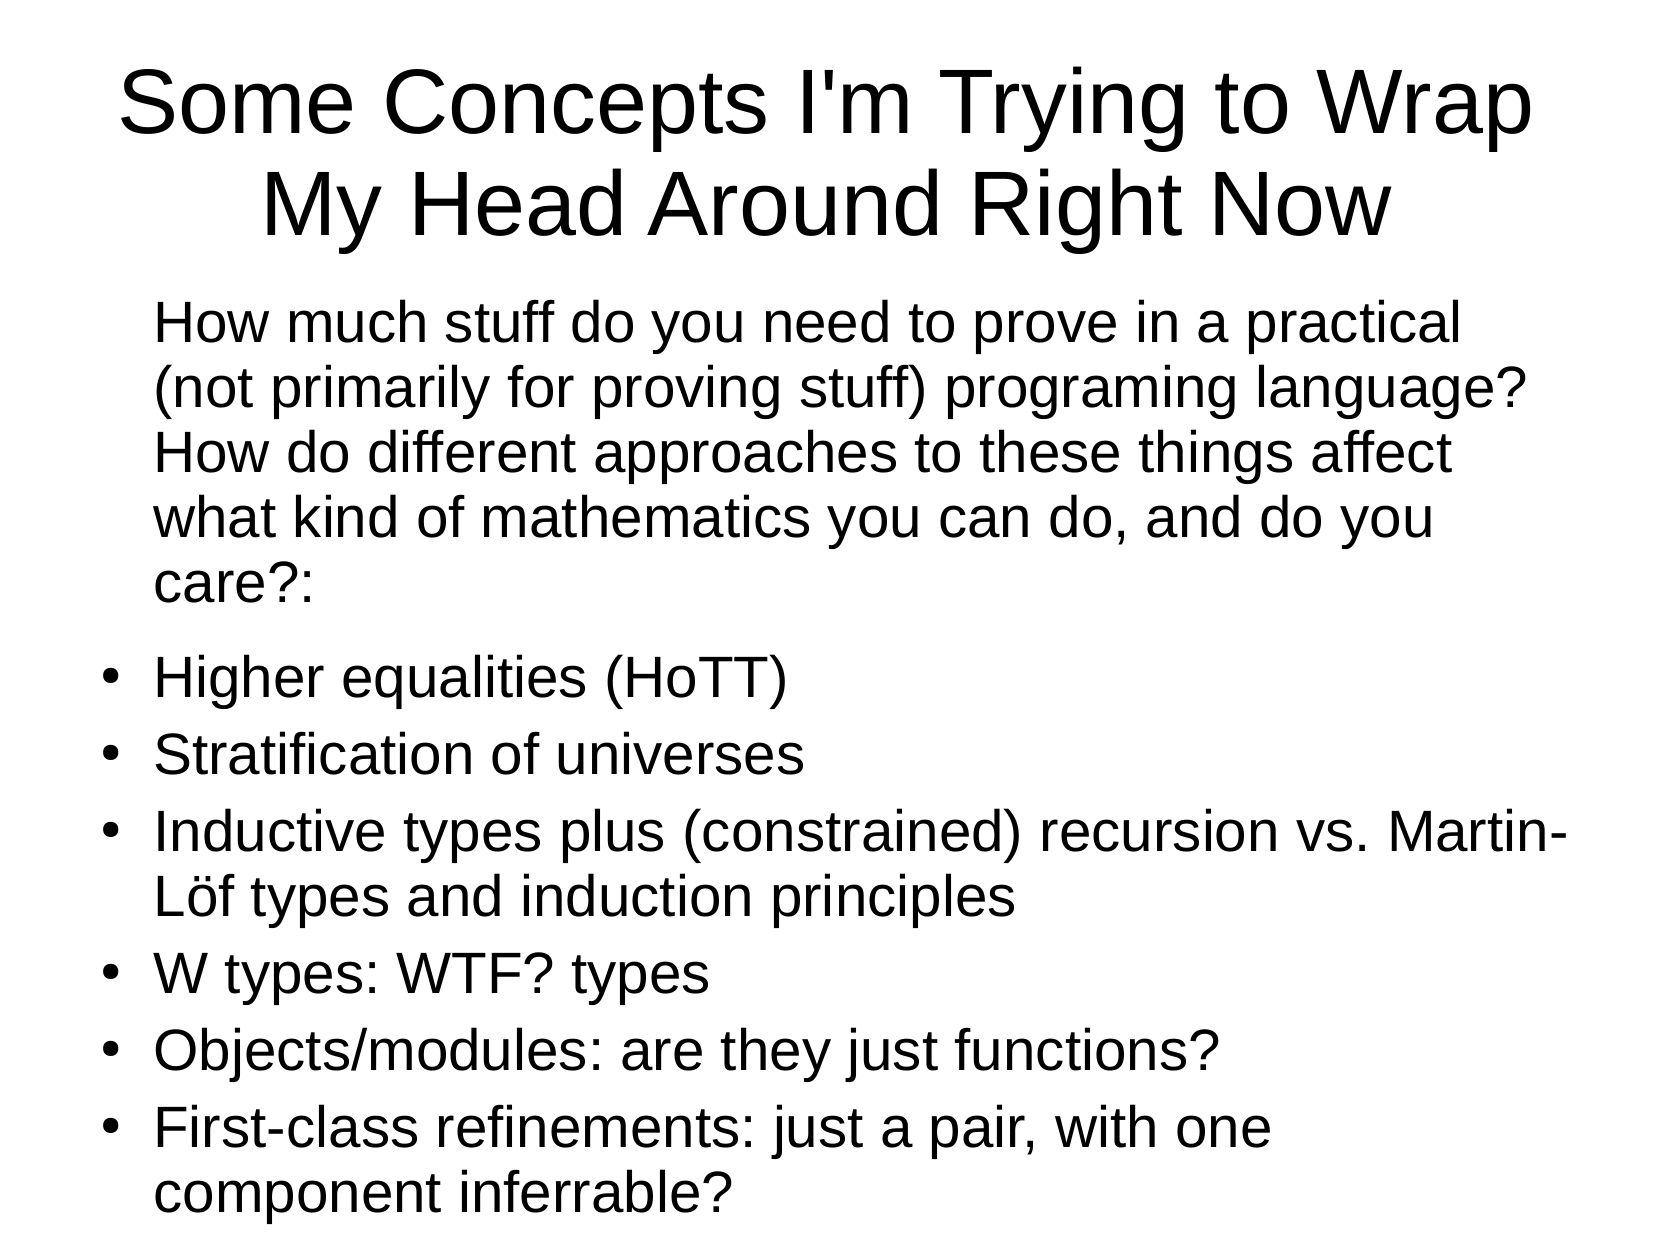

# Some Concepts I'm Trying to Wrap My Head Around Right Now
How much stuff do you need to prove in a practical (not primarily for proving stuff) programing language? How do different approaches to these things affect what kind of mathematics you can do, and do you care?:
Higher equalities (HoTT)
Stratification of universes
Inductive types plus (constrained) recursion vs. Martin-Löf types and induction principles
W types: WTF? types
Objects/modules: are they just functions?
First-class refinements: just a pair, with one component inferrable?